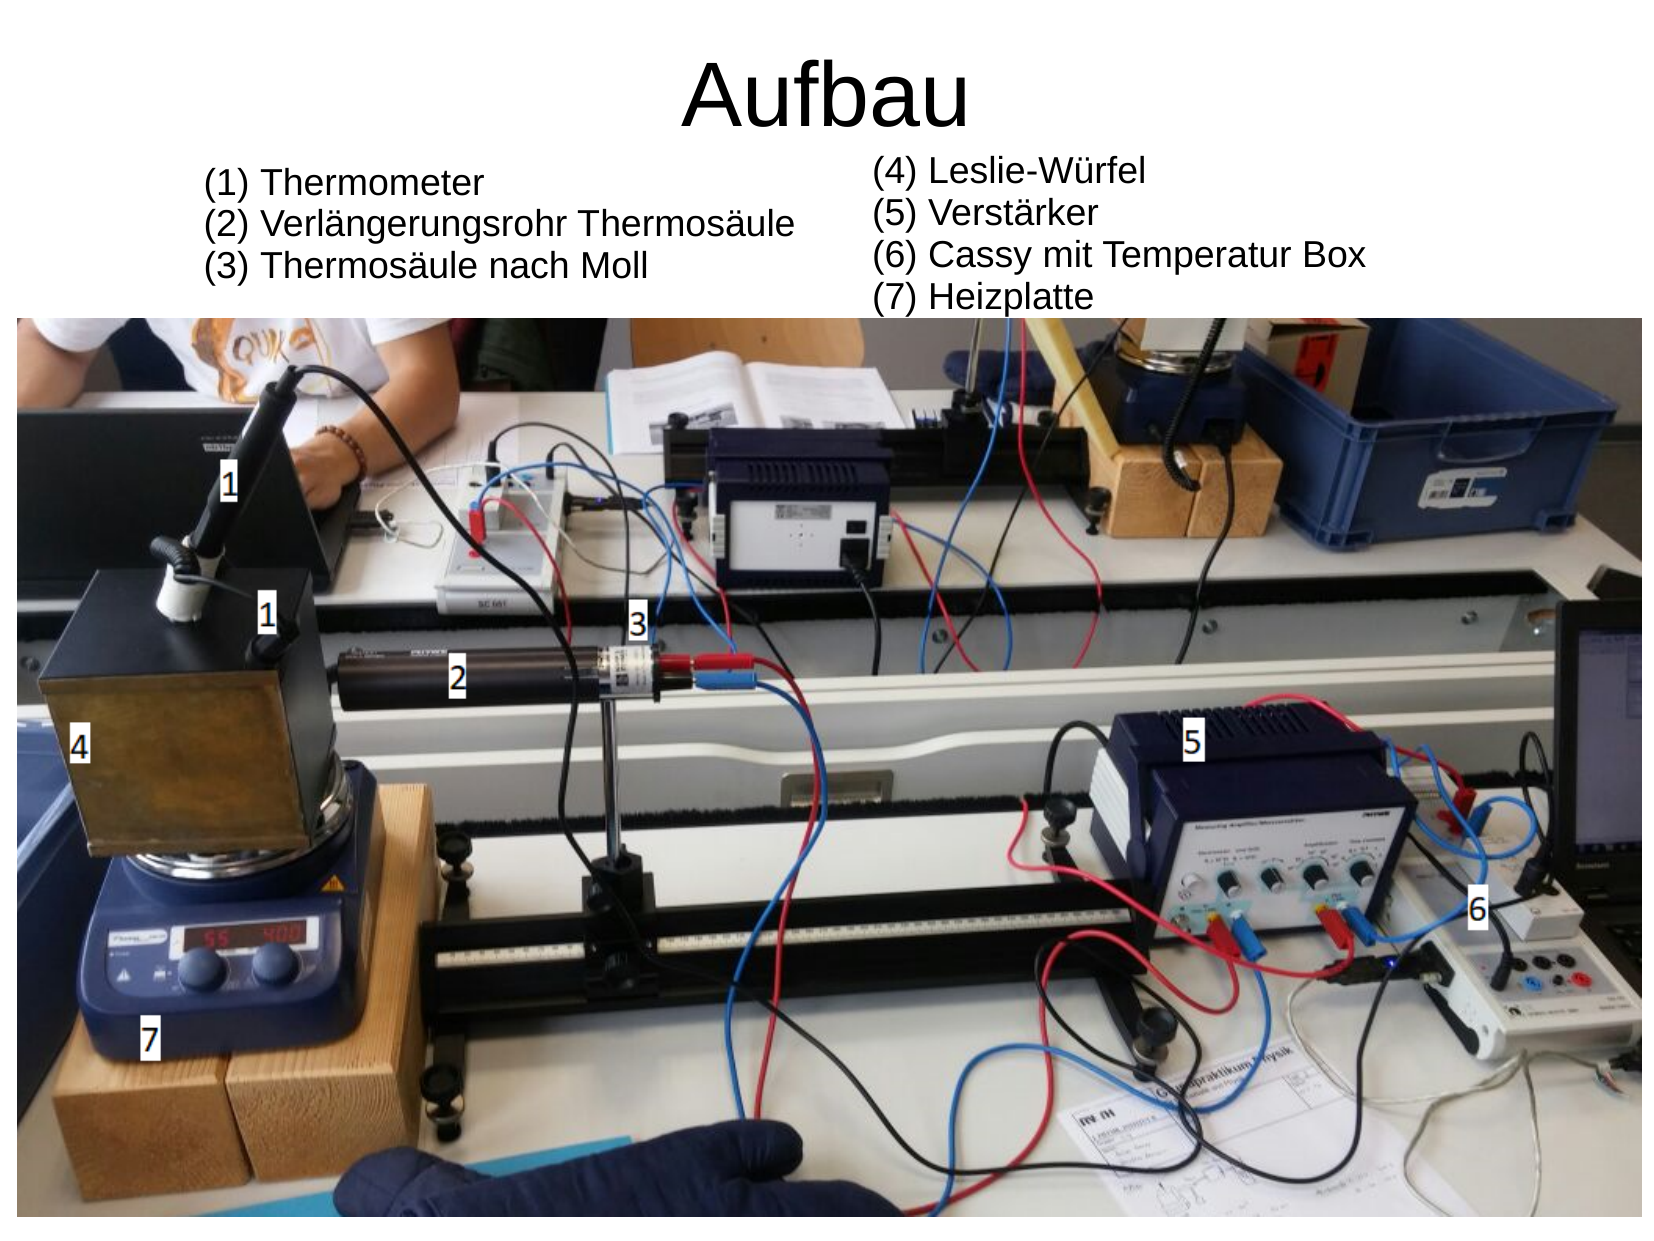

# Aufbau
(4) Leslie-Würfel
(5) Verstärker
(6) Cassy mit Temperatur Box
(7) Heizplatte
 Thermometer
 Verlängerungsrohr Thermosäule
 Thermosäule nach Moll
4